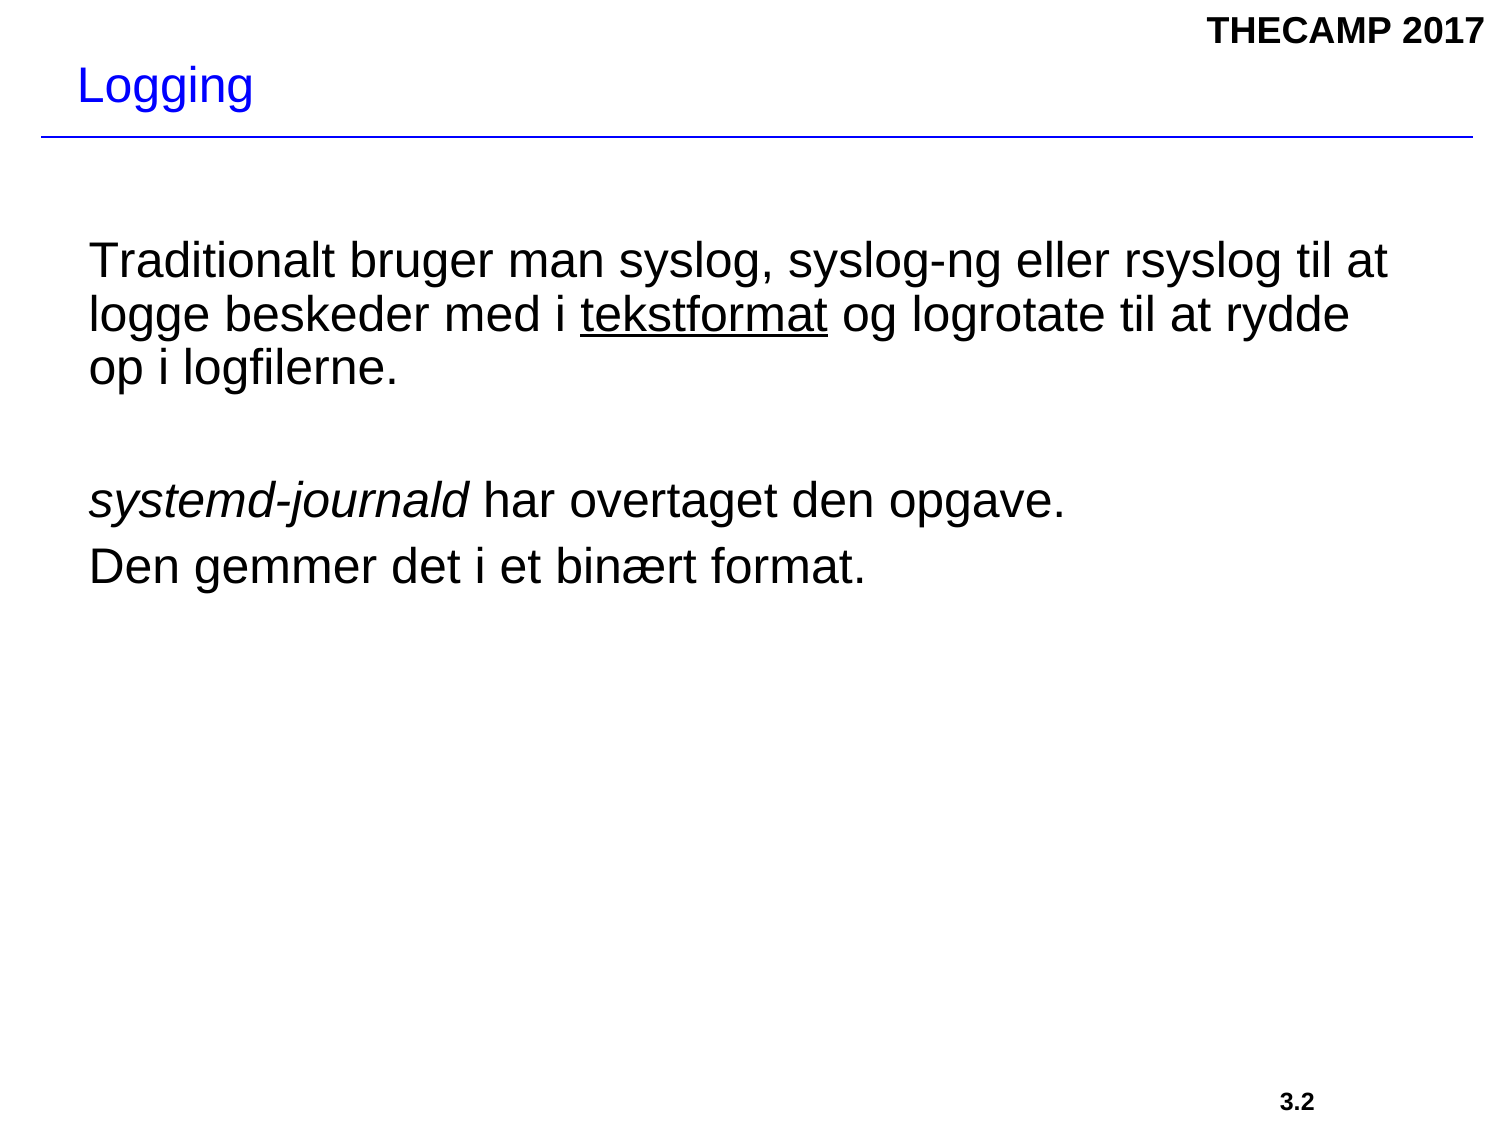

# Logging
Traditionalt bruger man syslog, syslog-ng eller rsyslog til at logge beskeder med i tekstformat og logrotate til at rydde op i logfilerne.
systemd-journald har overtaget den opgave.
Den gemmer det i et binært format.